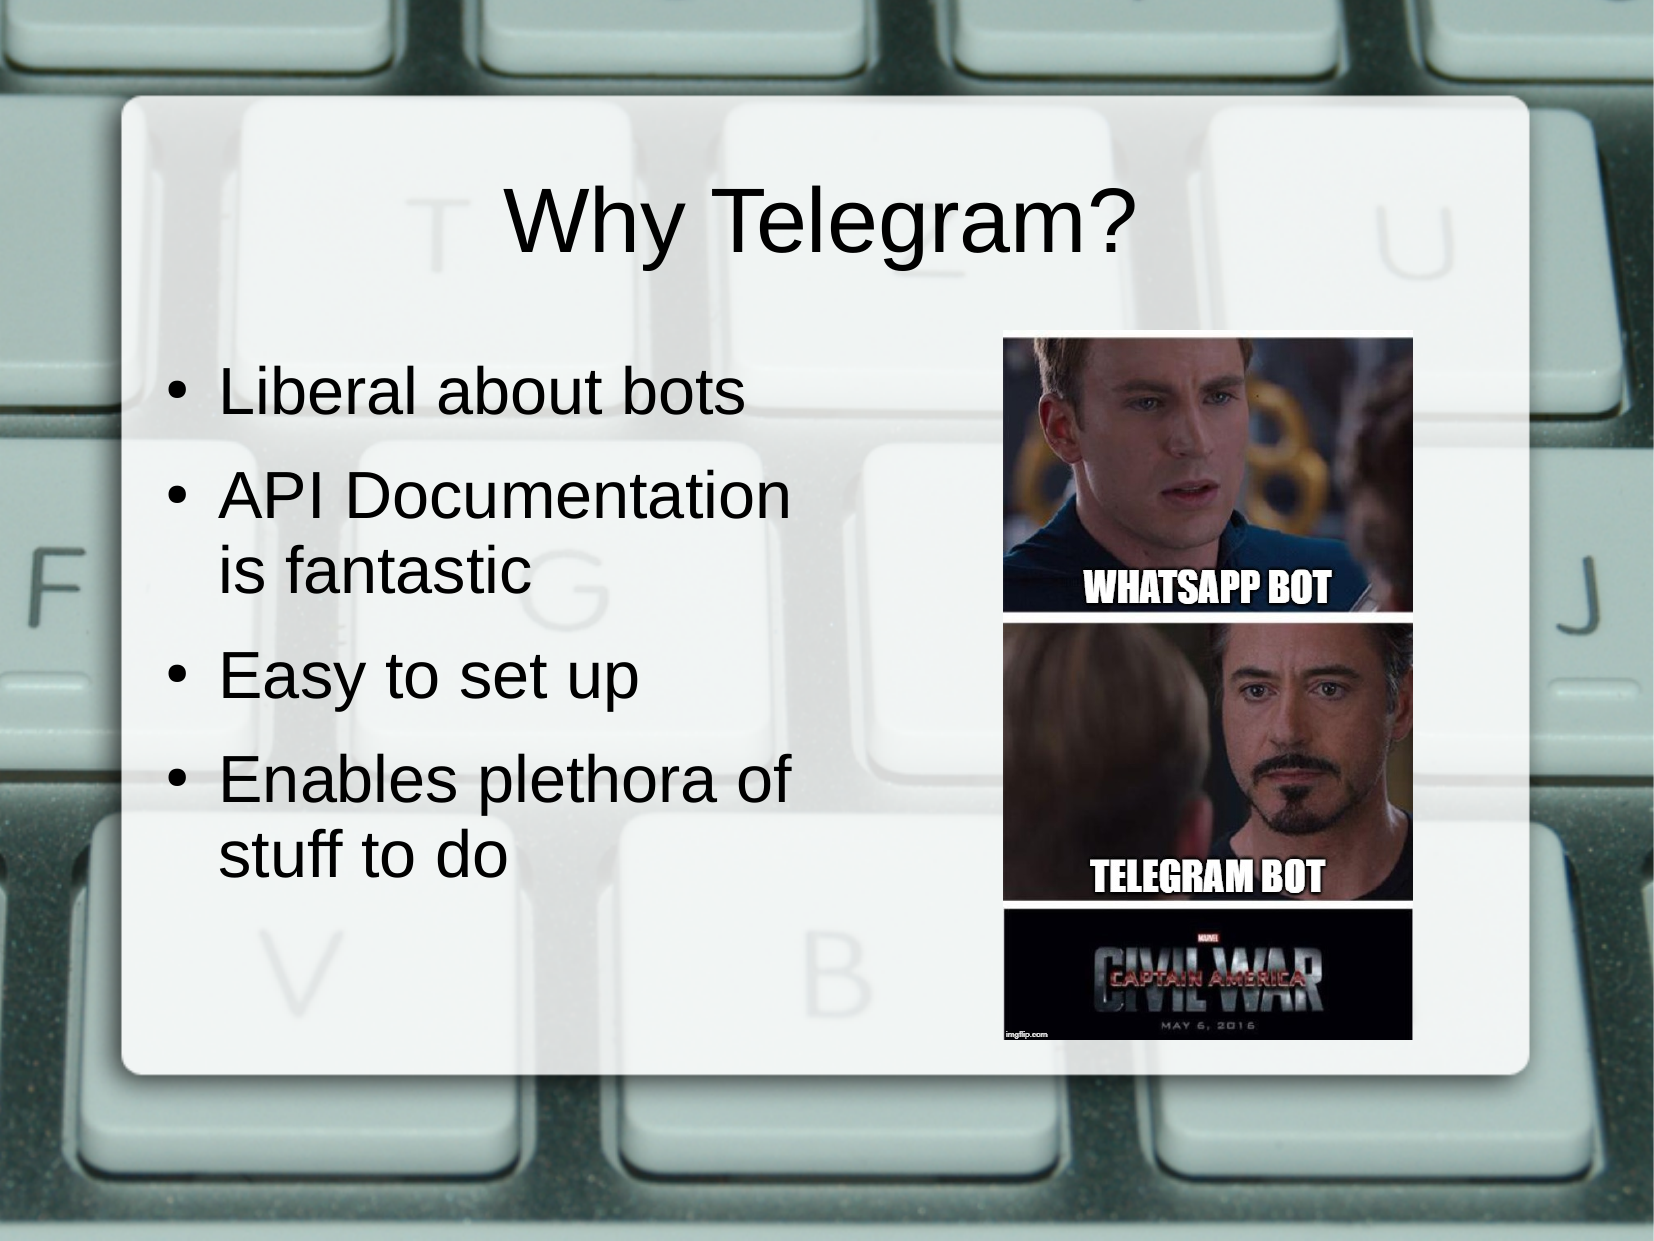

# Why Telegram?
Liberal about bots
API Documentation is fantastic
Easy to set up
Enables plethora of stuff to do